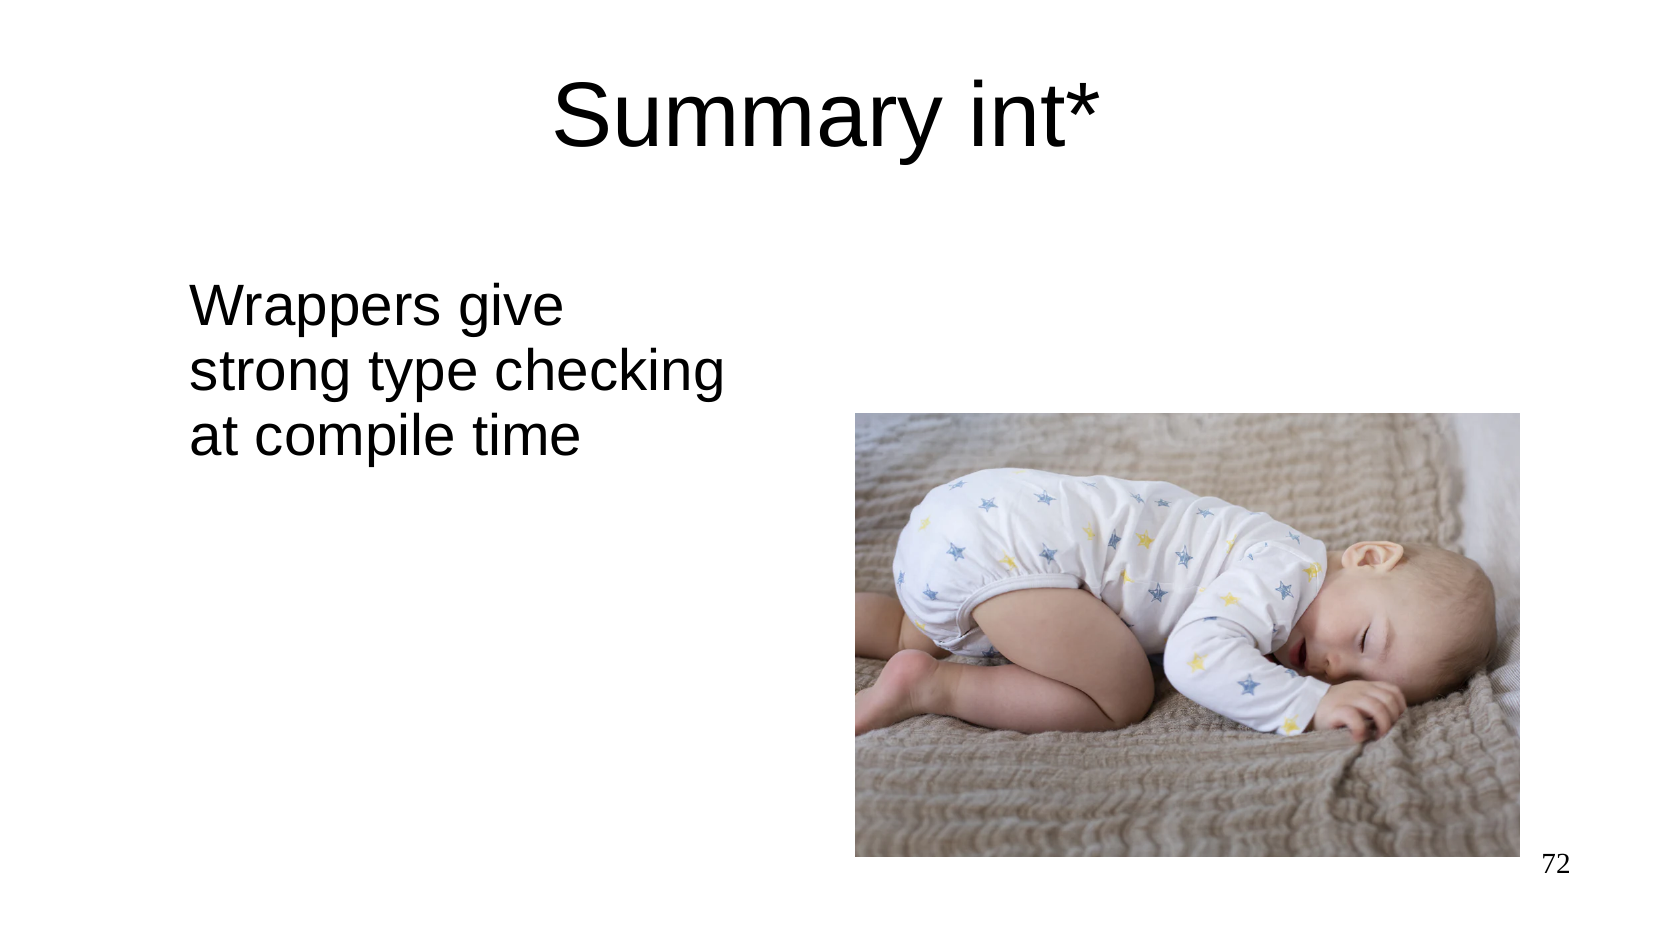

# Summary int*
Wrappers give
strong type checking
at compile time
72